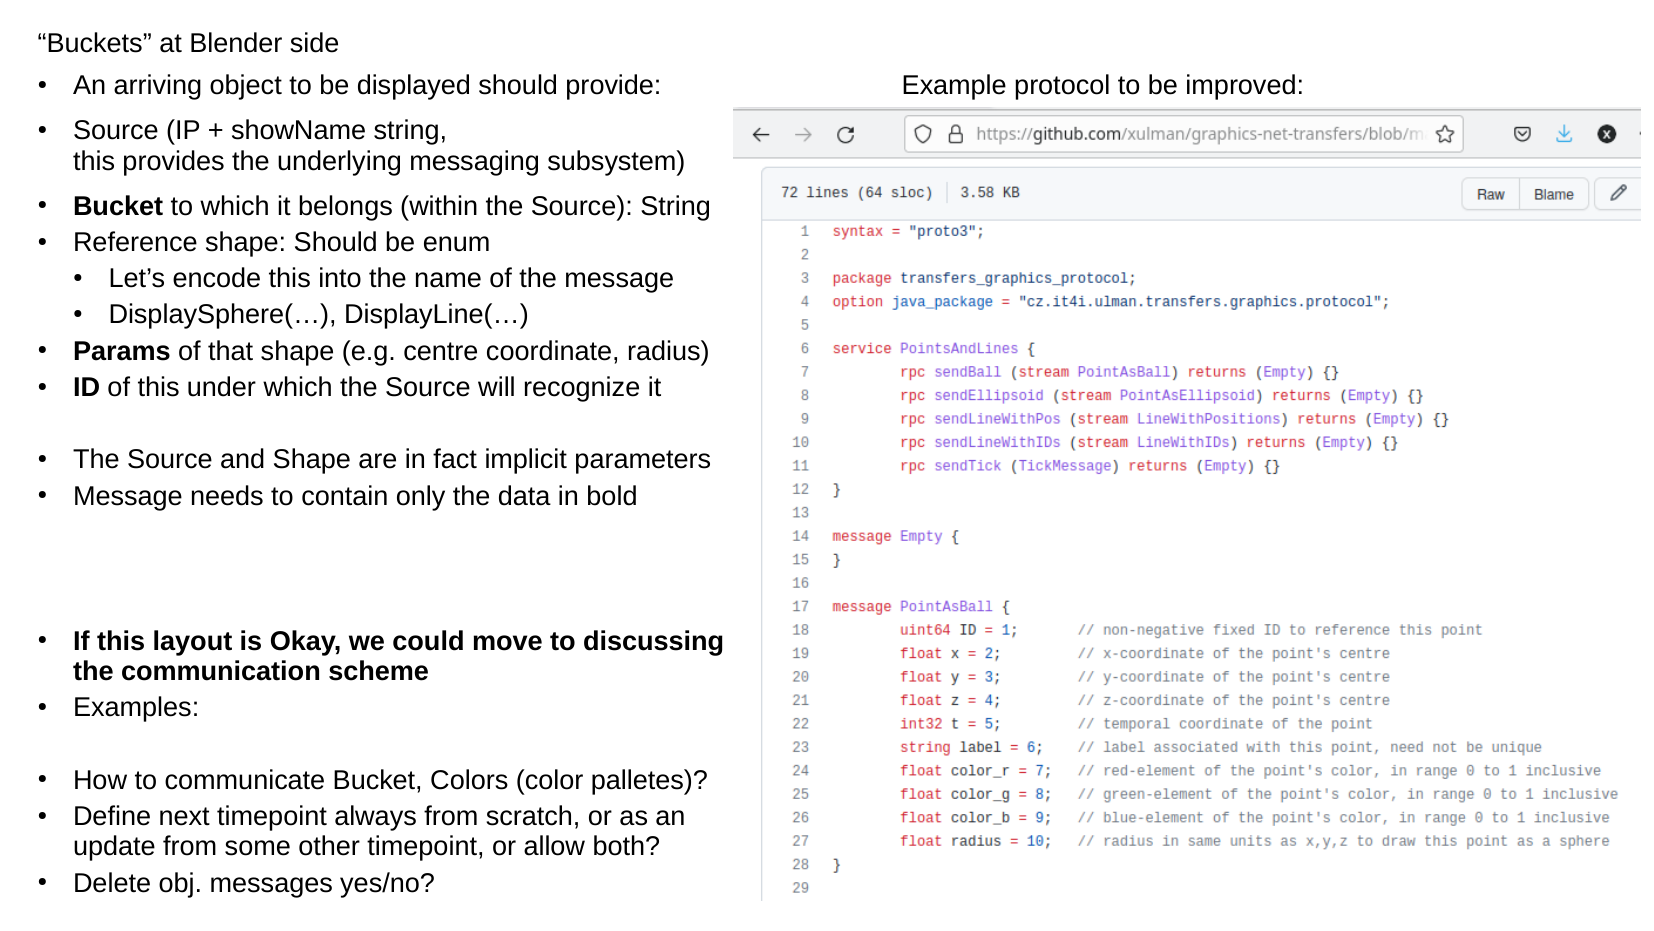

“Buckets” at Blender side
An arriving object to be displayed should provide: Example protocol to be improved:
Source (IP + showName string,
this provides the underlying messaging subsystem)
Bucket to which it belongs (within the Source): String
Reference shape: Should be enum
Let’s encode this into the name of the message
DisplaySphere(…), DisplayLine(…)
Params of that shape (e.g. centre coordinate, radius)
ID of this under which the Source will recognize it
The Source and Shape are in fact implicit parameters
Message needs to contain only the data in bold
If this layout is Okay, we could move to discussing
the communication scheme
Examples:
How to communicate Bucket, Colors (color palletes)?
Define next timepoint always from scratch, or as an
update from some other timepoint, or allow both?
Delete obj. messages yes/no?